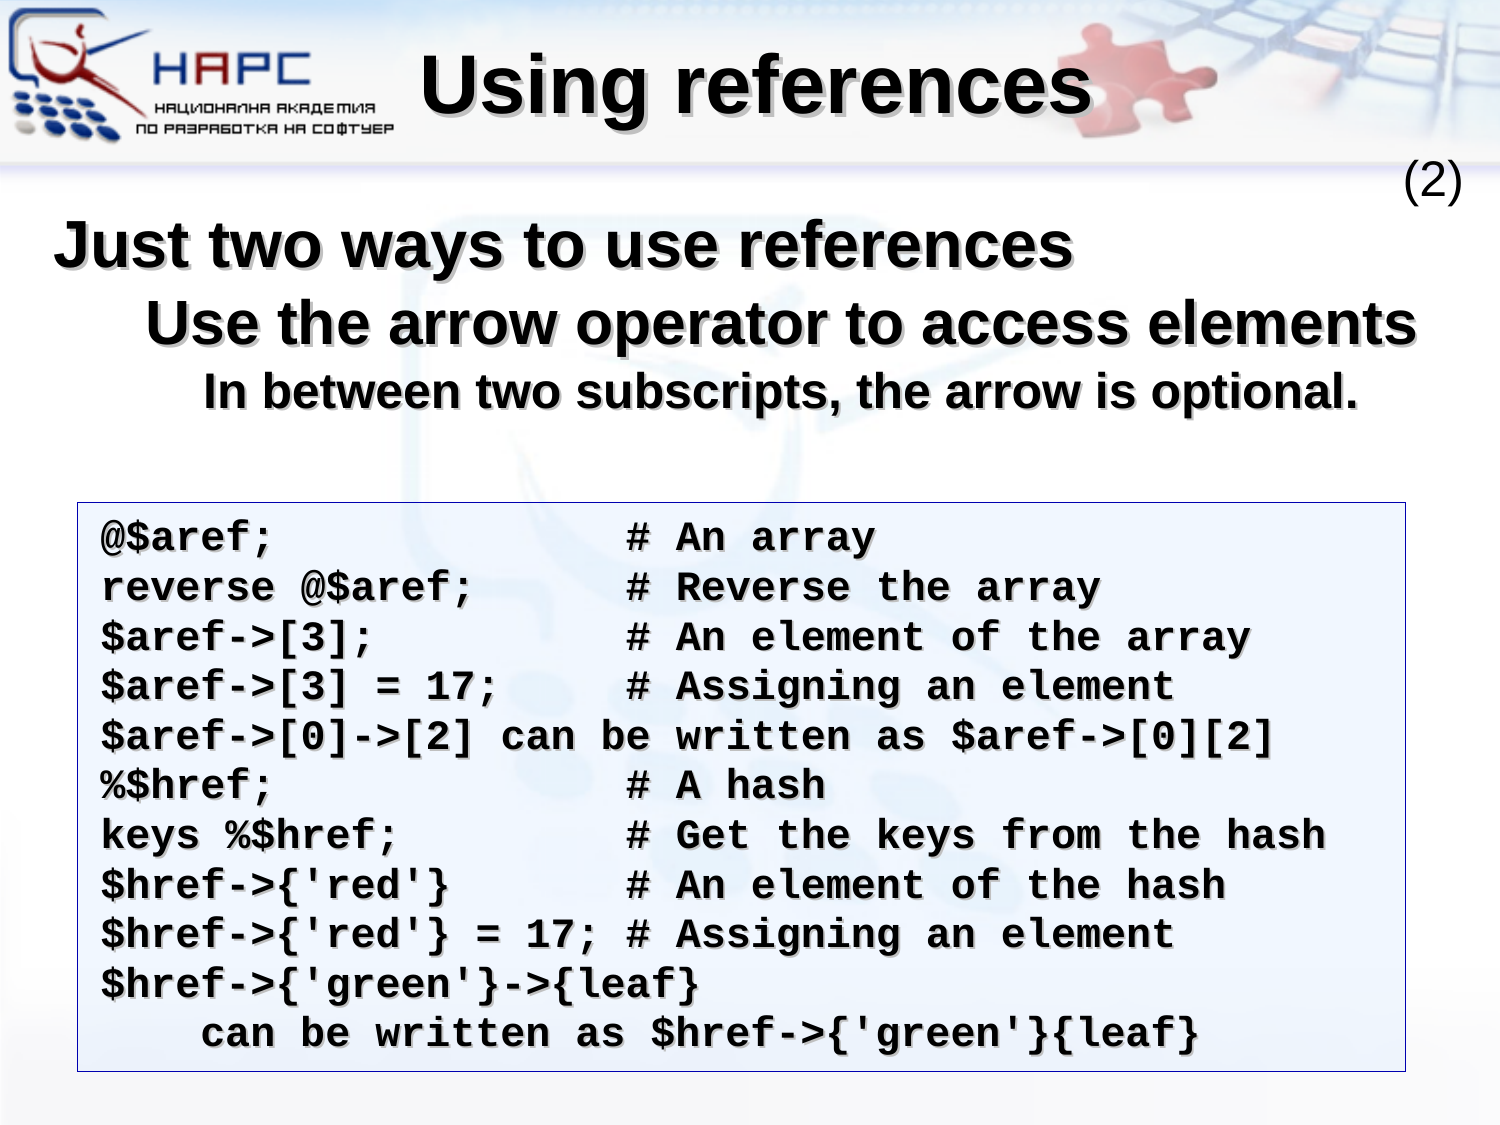

# Using references
(2)
Just two ways to use references
 Use the arrow operator to access elements
In between two subscripts, the arrow is optional.
@$aref; # An array
reverse @$aref; # Reverse the array
$aref->[3]; # An element of the array
$aref->[3] = 17; # Assigning an element
$aref->[0]->[2] can be written as $aref->[0][2]
%$href; # A hash
keys %$href; # Get the keys from the hash
$href->{'red'} # An element of the hash
$href->{'red'} = 17; # Assigning an element
$href->{'green'}->{leaf}
 can be written as $href->{'green'}{leaf}